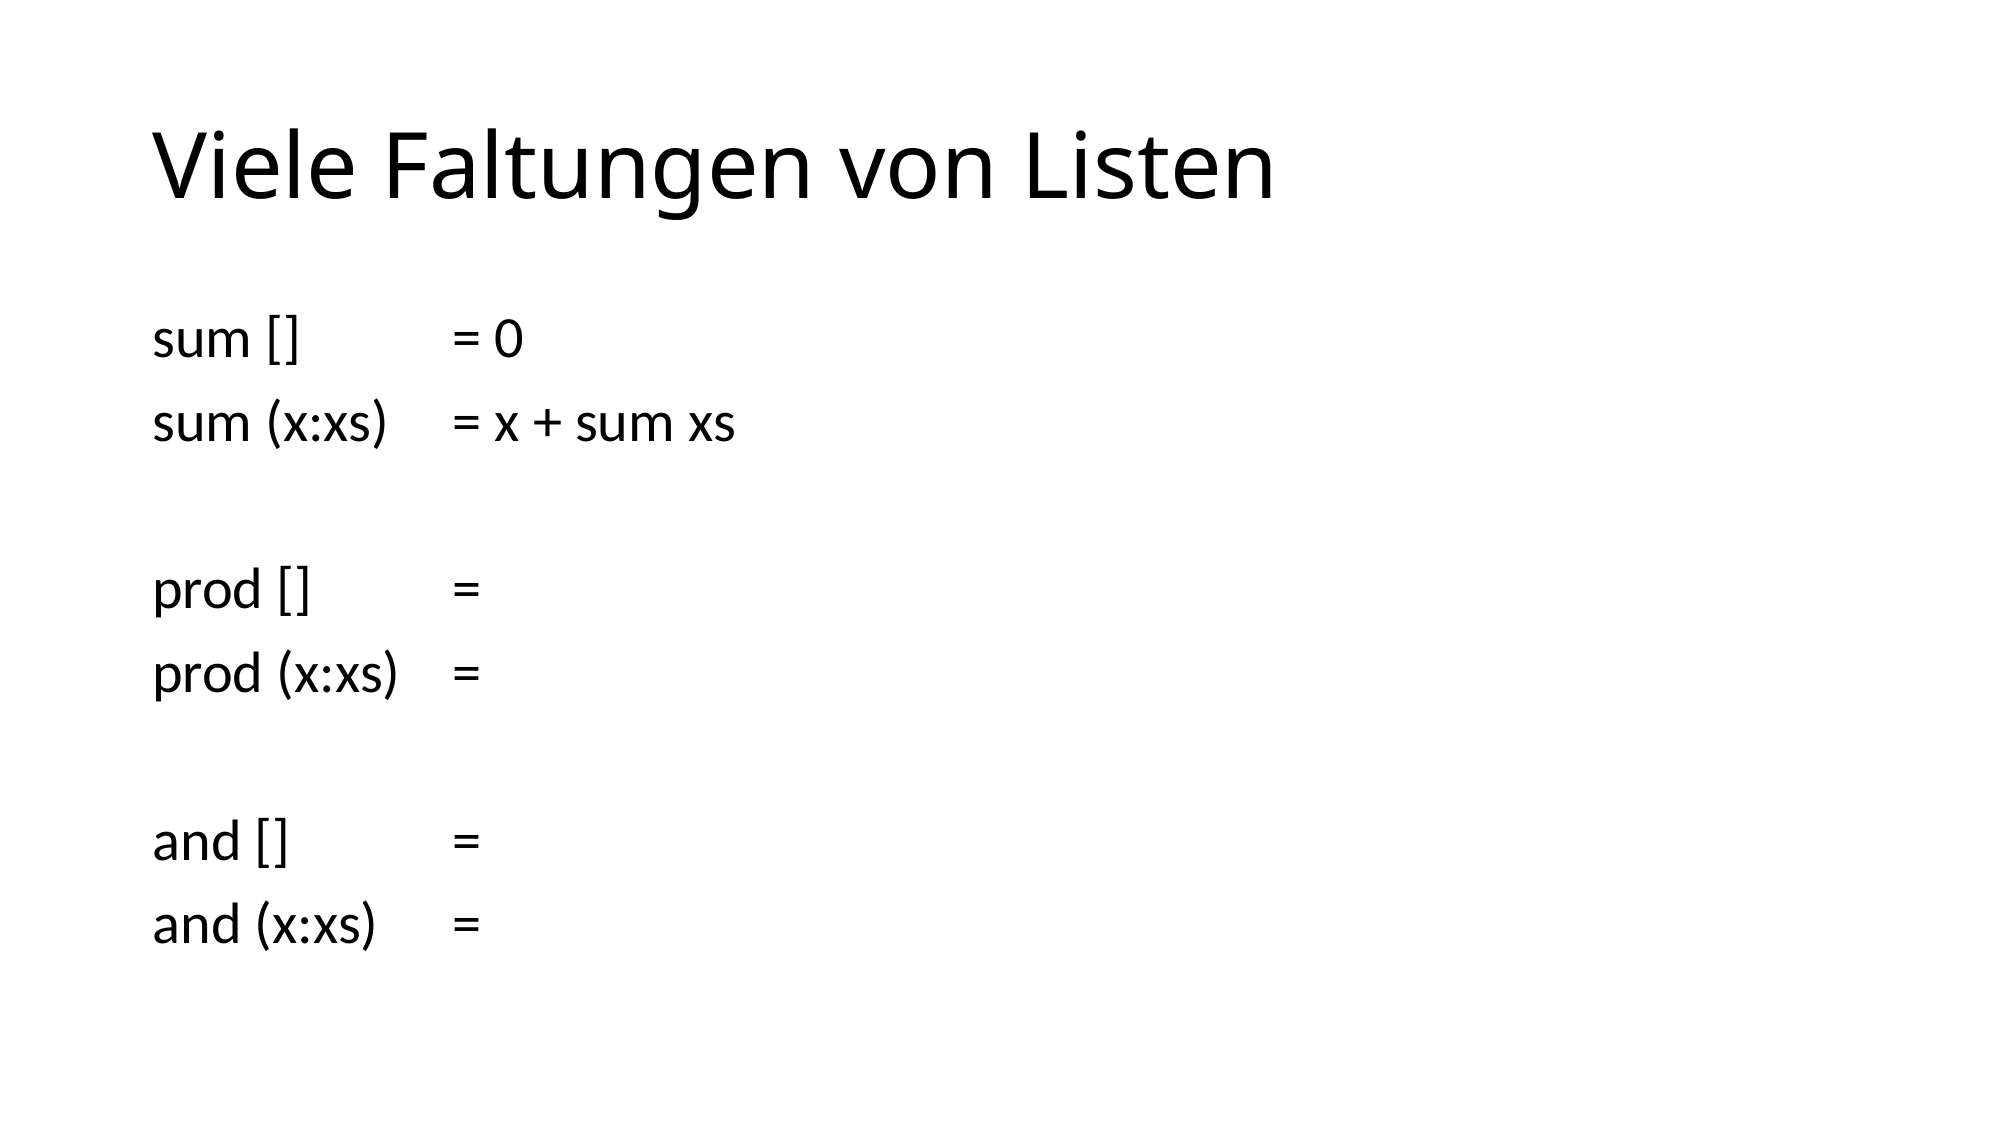

# Viele Faltungen von Listen
sum [] 	= 0
sum (x:xs) 	= x + sum xs
prod [] 	=
prod (x:xs) 	=
and [] 	=
and (x:xs) 	=